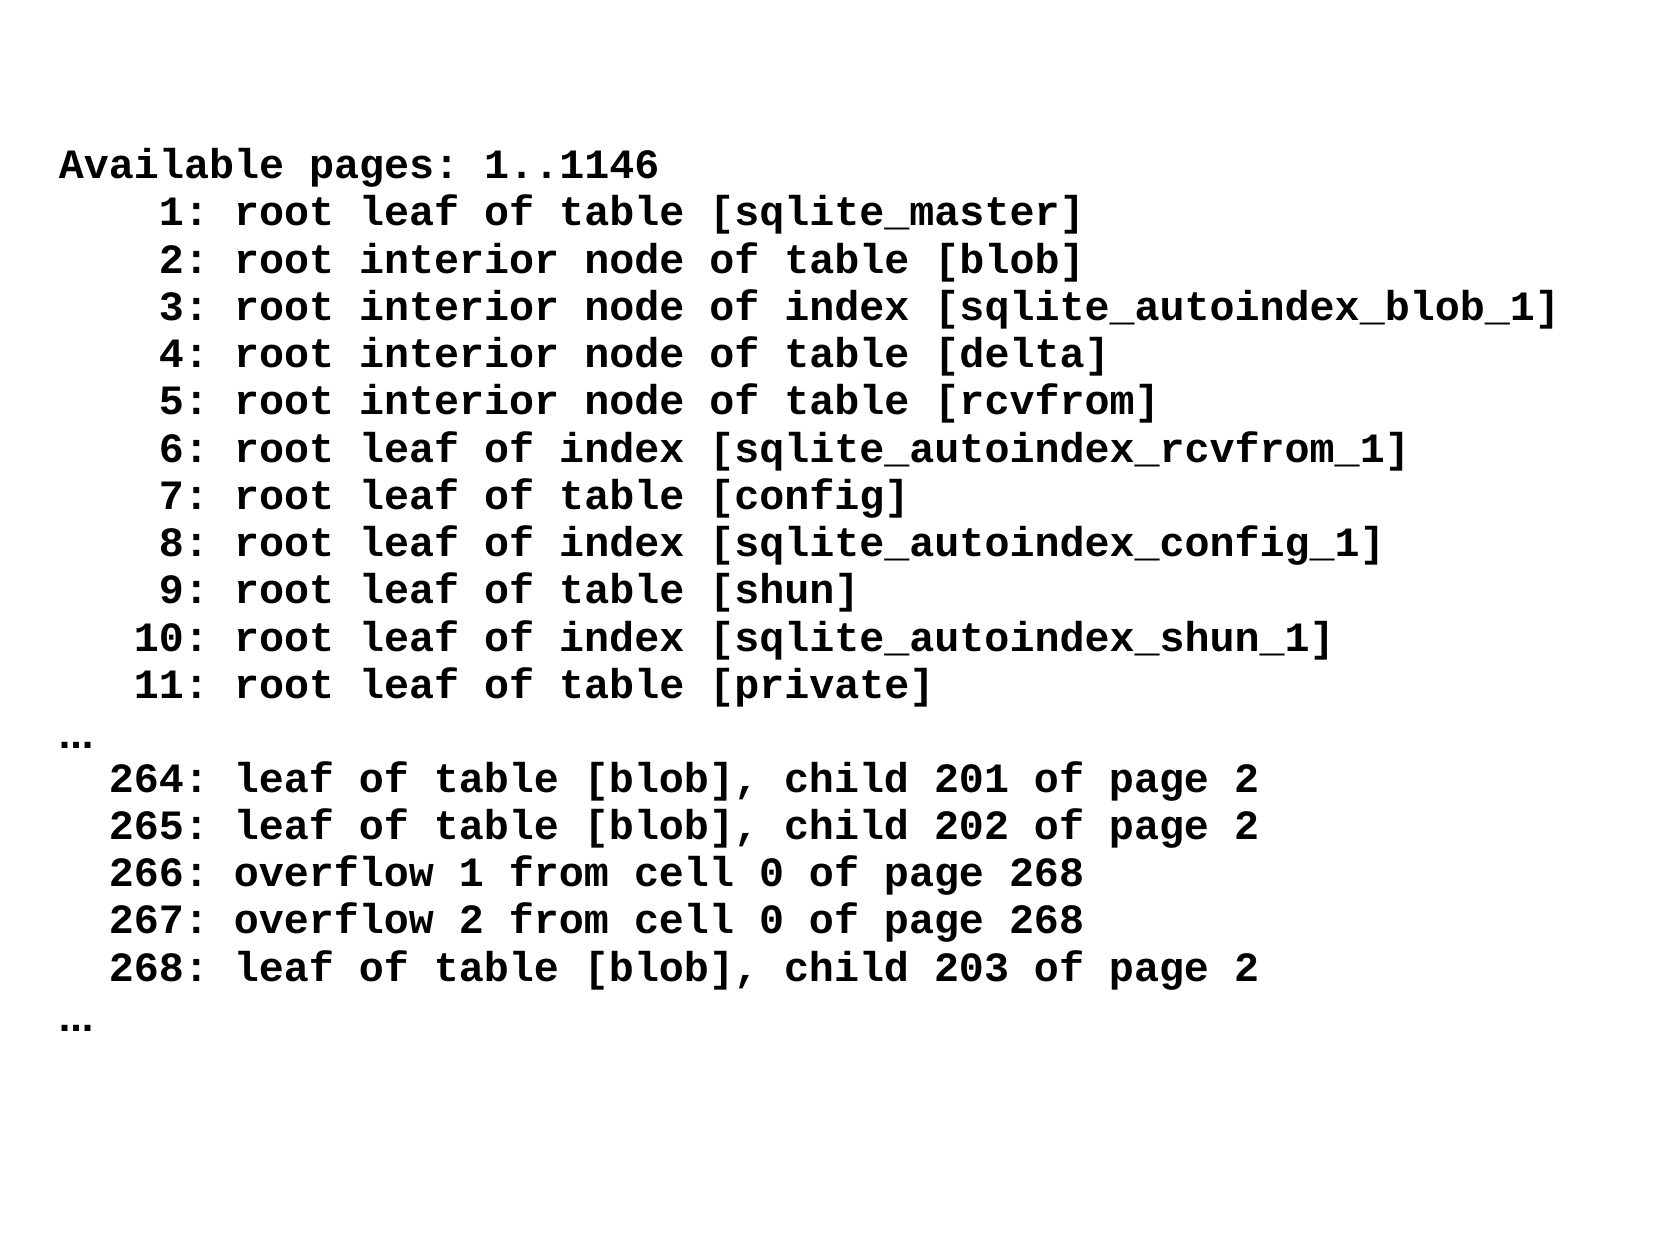

Available pages: 1..1146
 1: root leaf of table [sqlite_master]
 2: root interior node of table [blob]
 3: root interior node of index [sqlite_autoindex_blob_1]
 4: root interior node of table [delta]
 5: root interior node of table [rcvfrom]
 6: root leaf of index [sqlite_autoindex_rcvfrom_1]
 7: root leaf of table [config]
 8: root leaf of index [sqlite_autoindex_config_1]
 9: root leaf of table [shun]
 10: root leaf of index [sqlite_autoindex_shun_1]
 11: root leaf of table [private]
...
 264: leaf of table [blob], child 201 of page 2
 265: leaf of table [blob], child 202 of page 2
 266: overflow 1 from cell 0 of page 268
 267: overflow 2 from cell 0 of page 268
 268: leaf of table [blob], child 203 of page 2
...